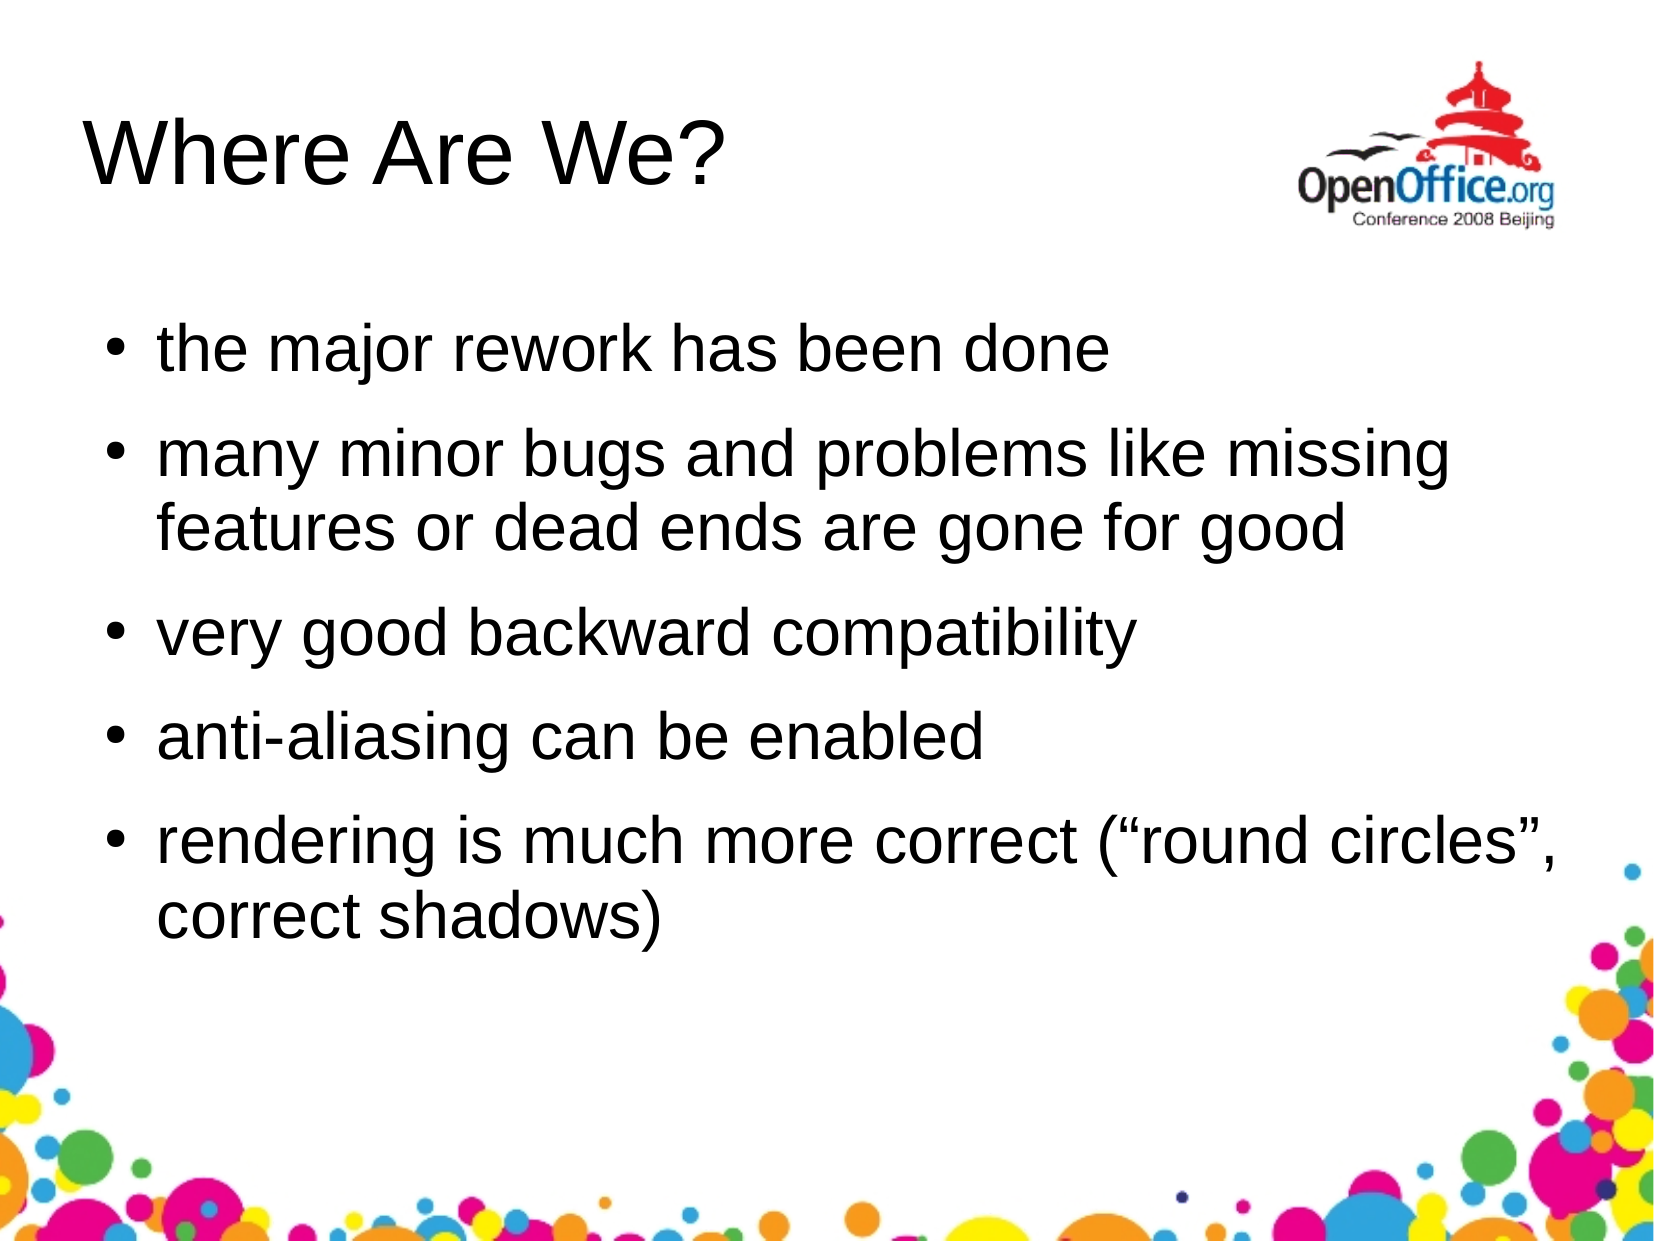

# Where Are We?
the major rework has been done
many minor bugs and problems like missing features or dead ends are gone for good
very good backward compatibility
anti-aliasing can be enabled
rendering is much more correct (“round circles”, correct shadows)